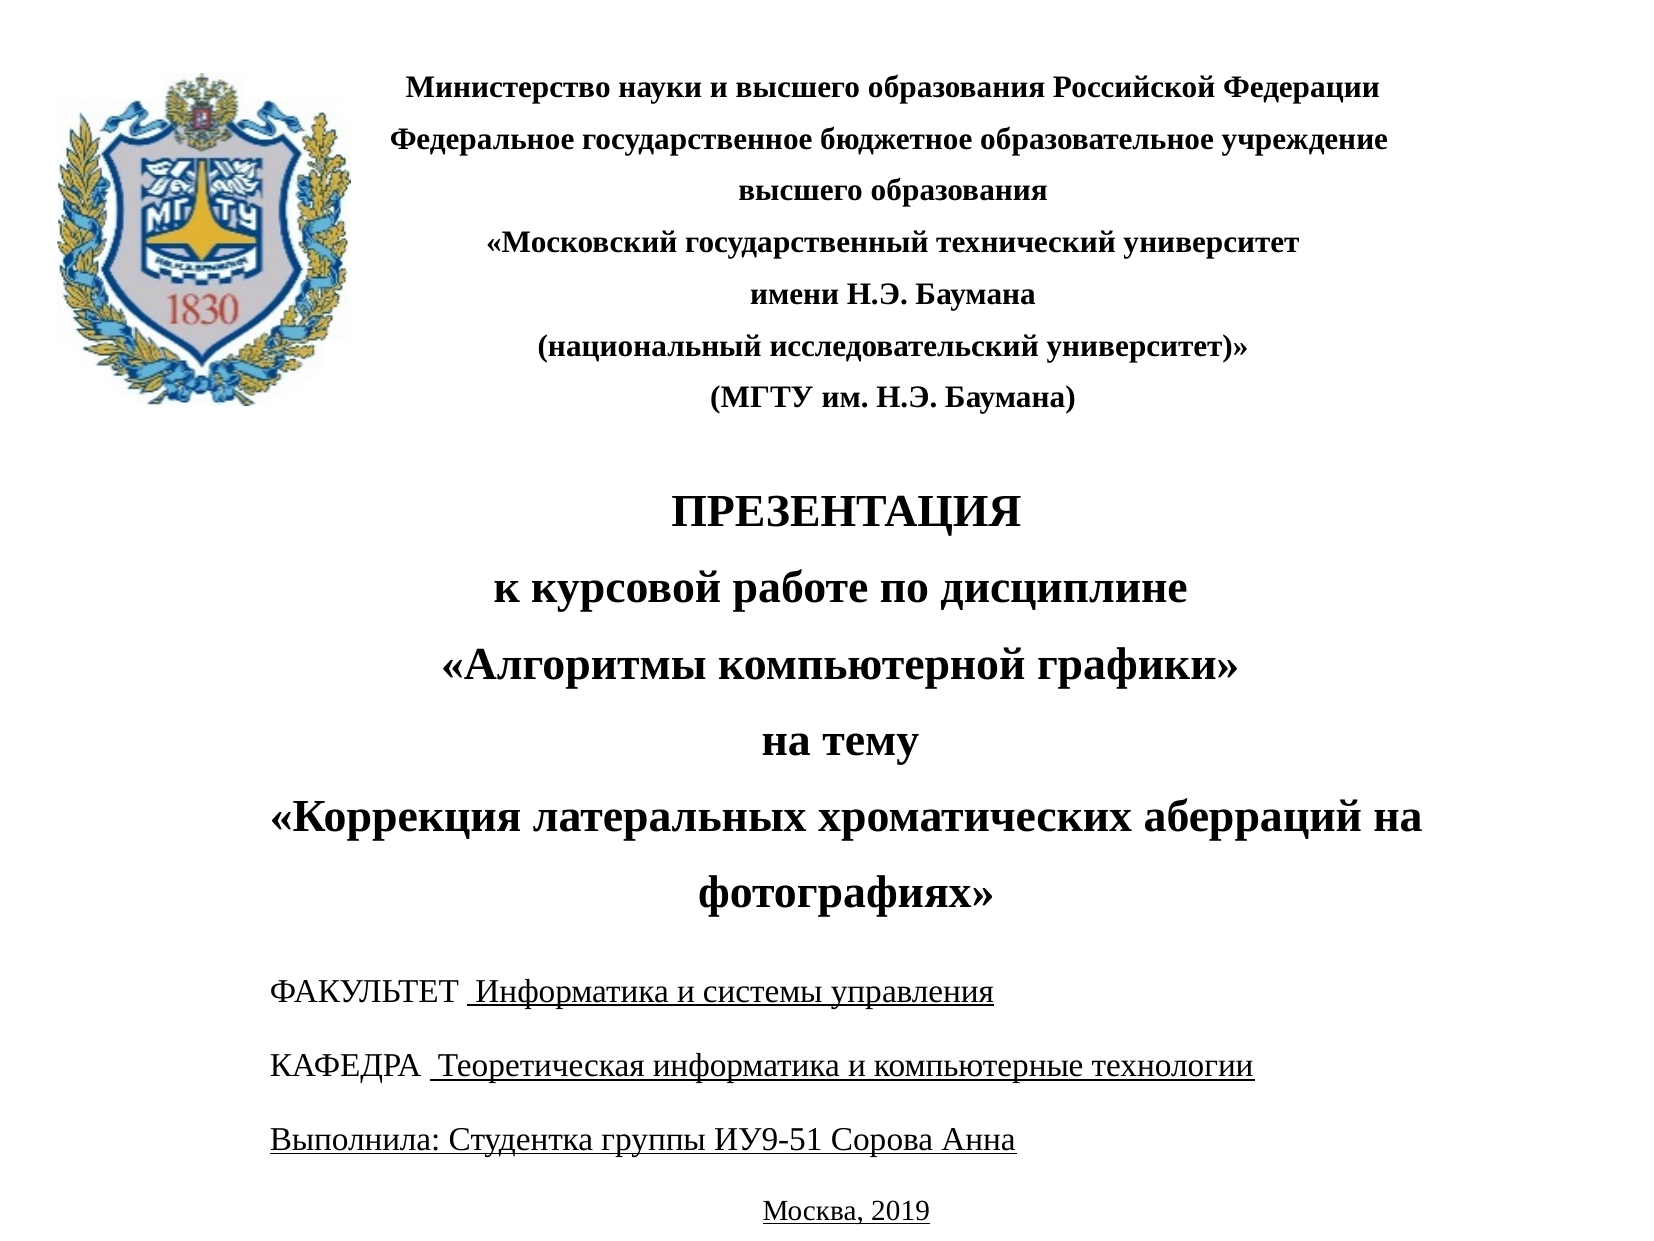

Министерство науки и высшего образования Российской Федерации
Федеральное государственное бюджетное образовательное учреждение
высшего образования
«Московский государственный технический университет
имени Н.Э. Баумана
(национальный исследовательский университет)»
(МГТУ им. Н.Э. Баумана)
ПРЕЗЕНТАЦИЯ
к курсовой работе по дисциплине
«Алгоритмы компьютерной графики»
на тему
«Коррекция латеральных хроматических аберраций на фотографиях»
ФАКУЛЬТЕТ Информатика и системы управления
КАФЕДРА Теоретическая информатика и компьютерные технологии
Выполнила: Студентка группы ИУ9-51 Сорова Анна
Москва, 2019